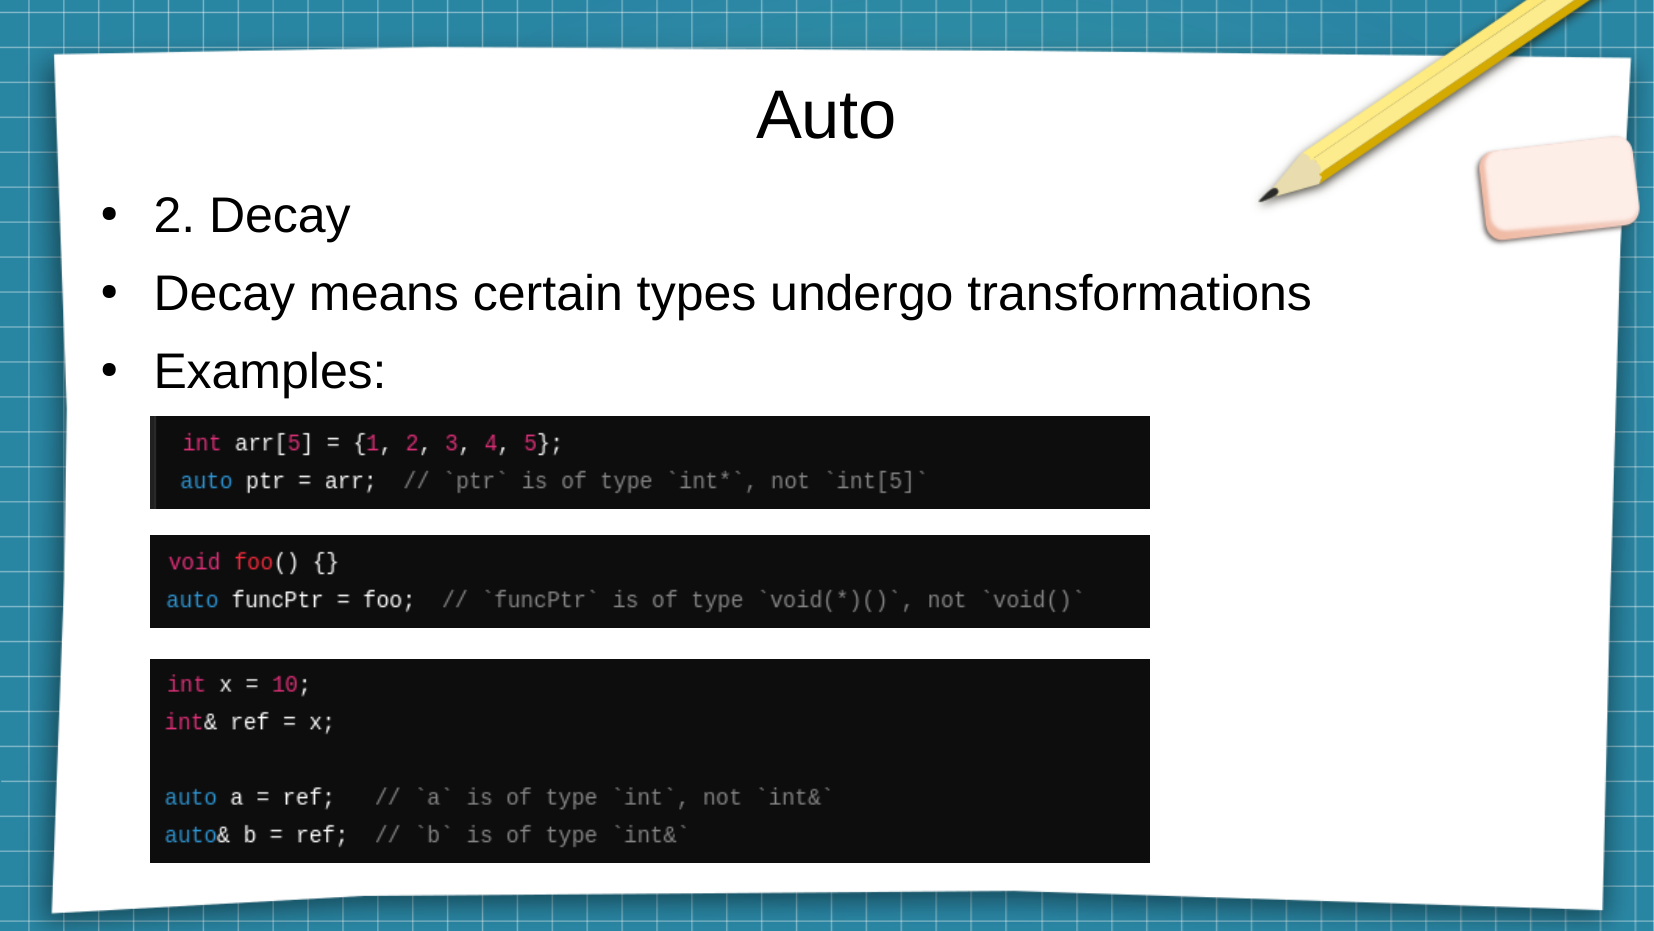

# Auto
2. Decay
Decay means certain types undergo transformations
Examples: